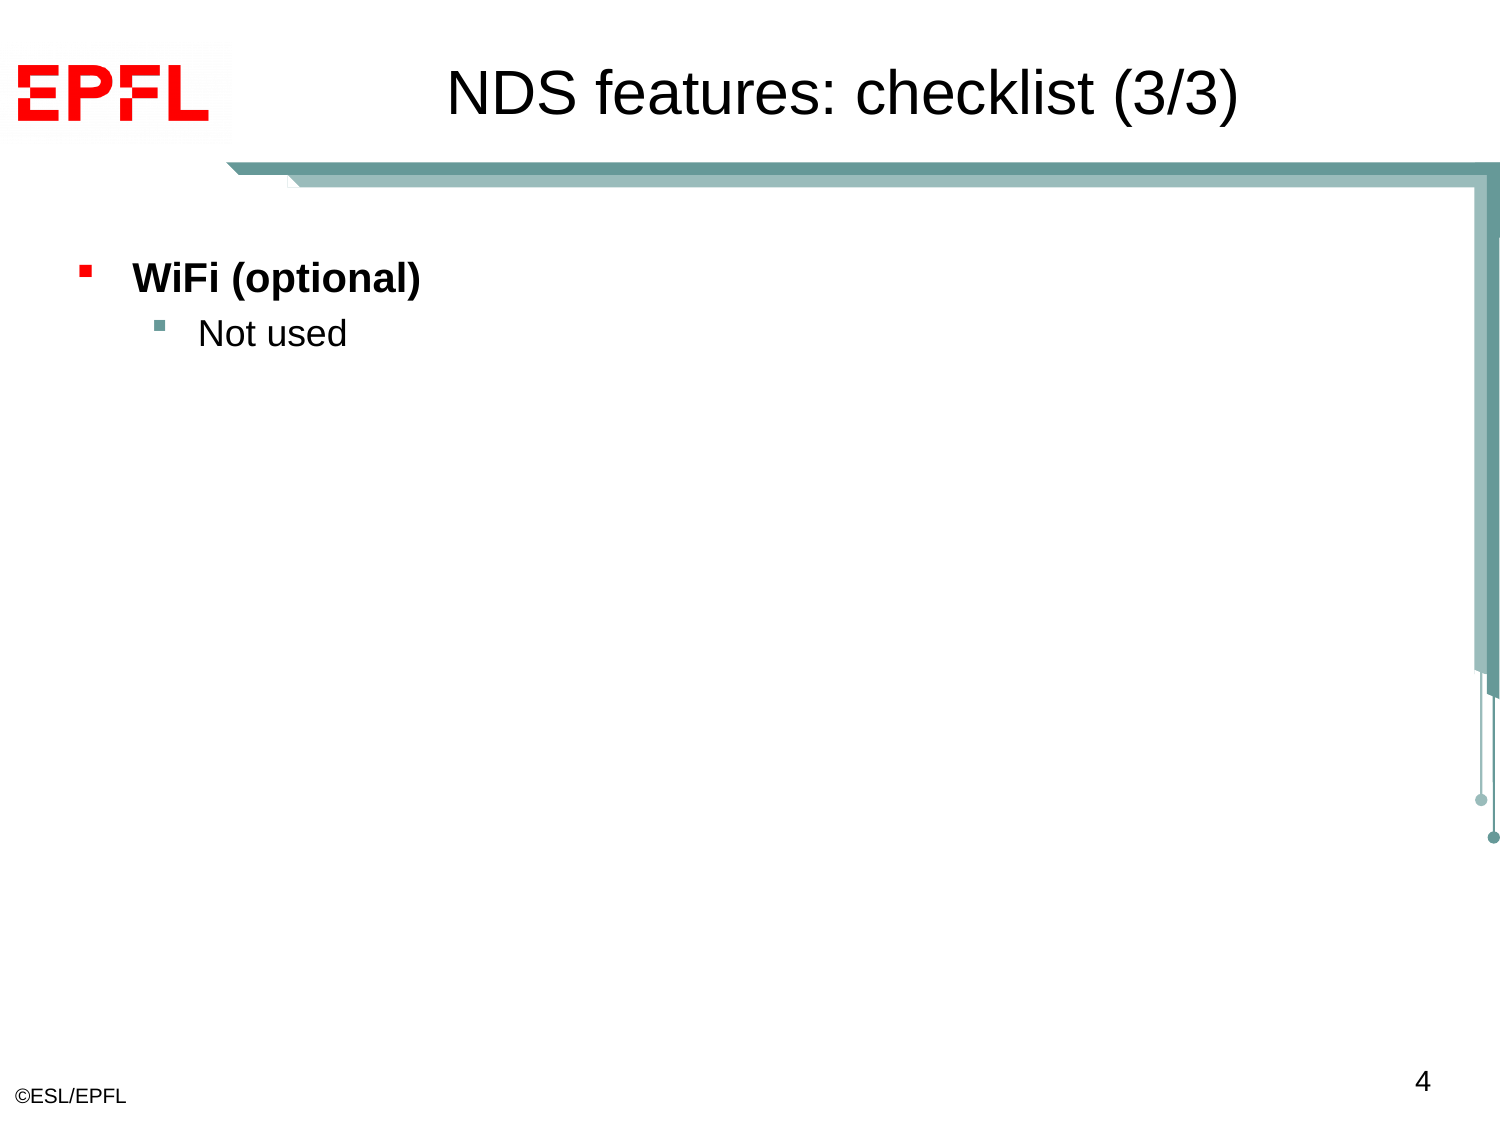

# NDS features: checklist (3/3)
WiFi (optional)
Not used